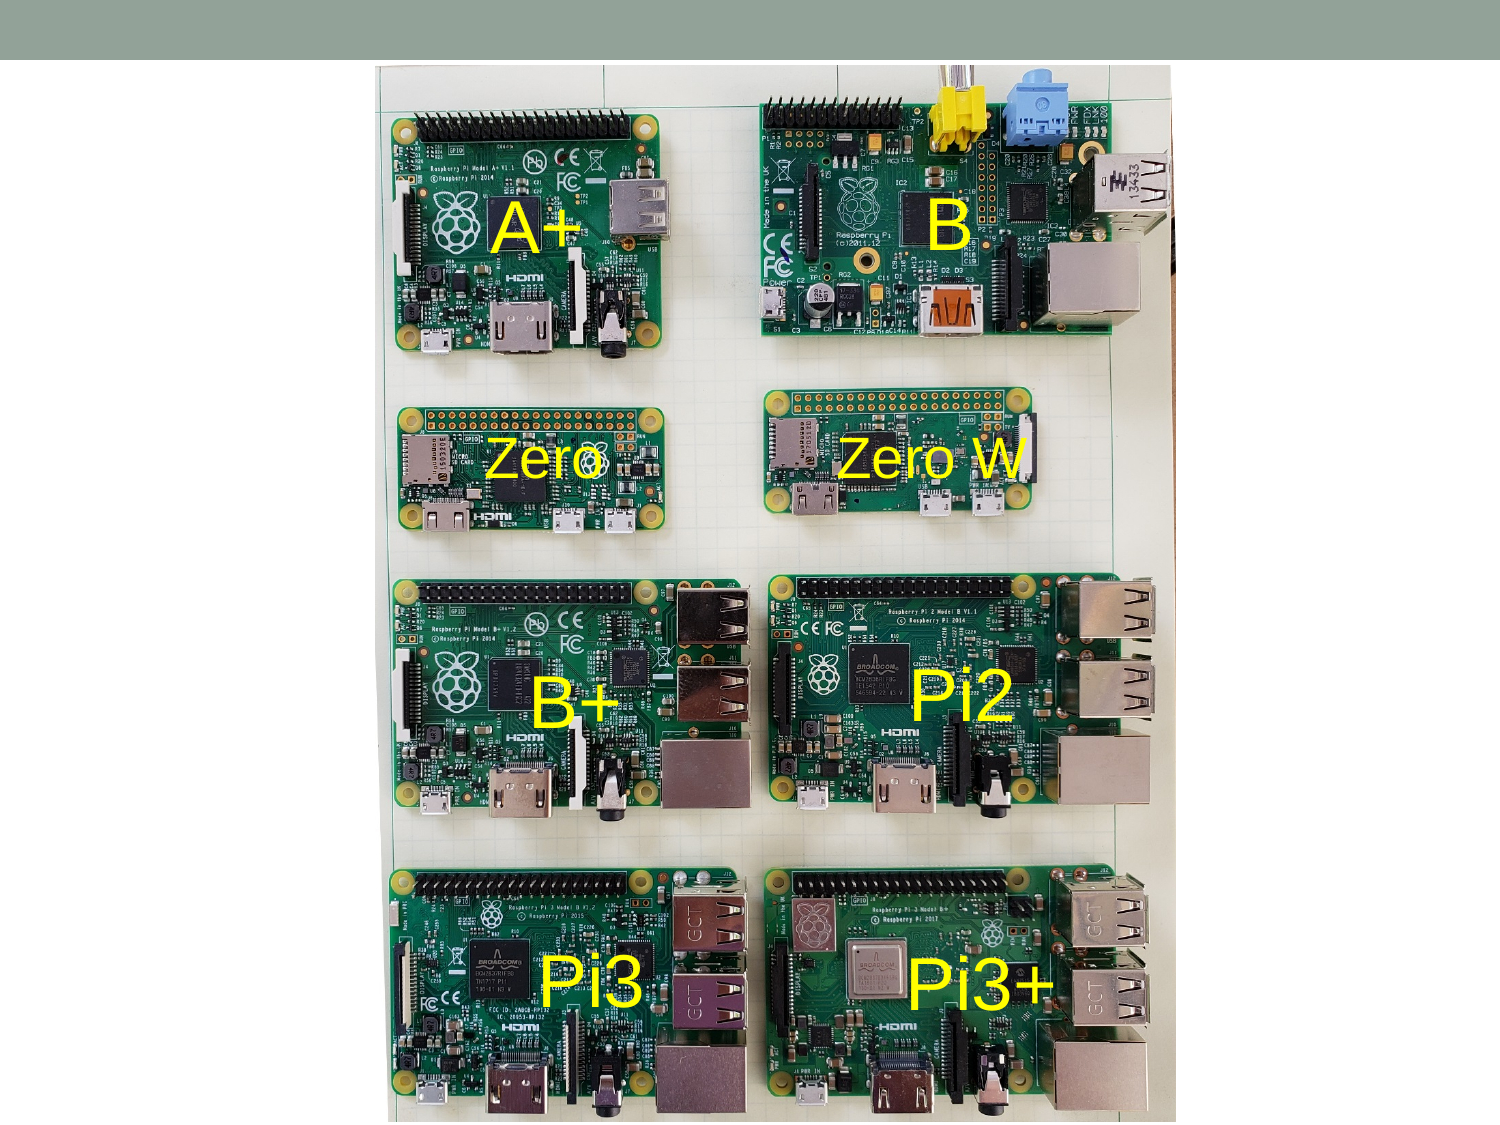

#
B
A+
Zero W
Zero
Pi2
B+
Pi3
Pi3+